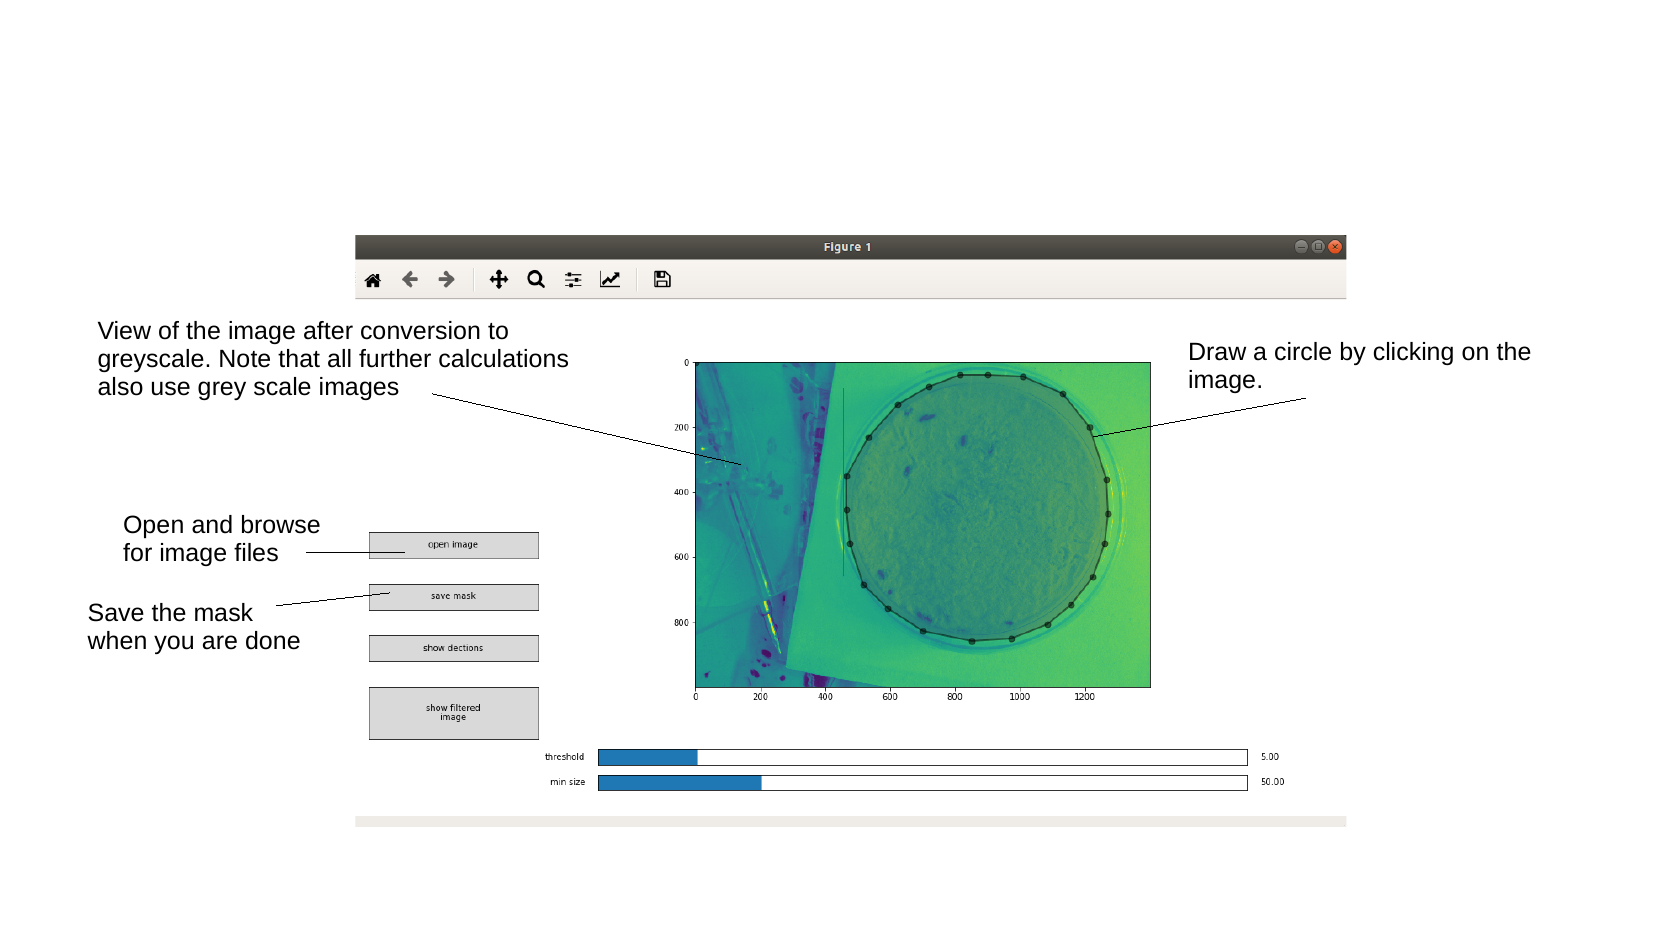

#
View of the image after conversion to greyscale. Note that all further calculations also use grey scale images
Draw a circle by clicking on the image.
Open and browse for image files
Save the mask when you are done